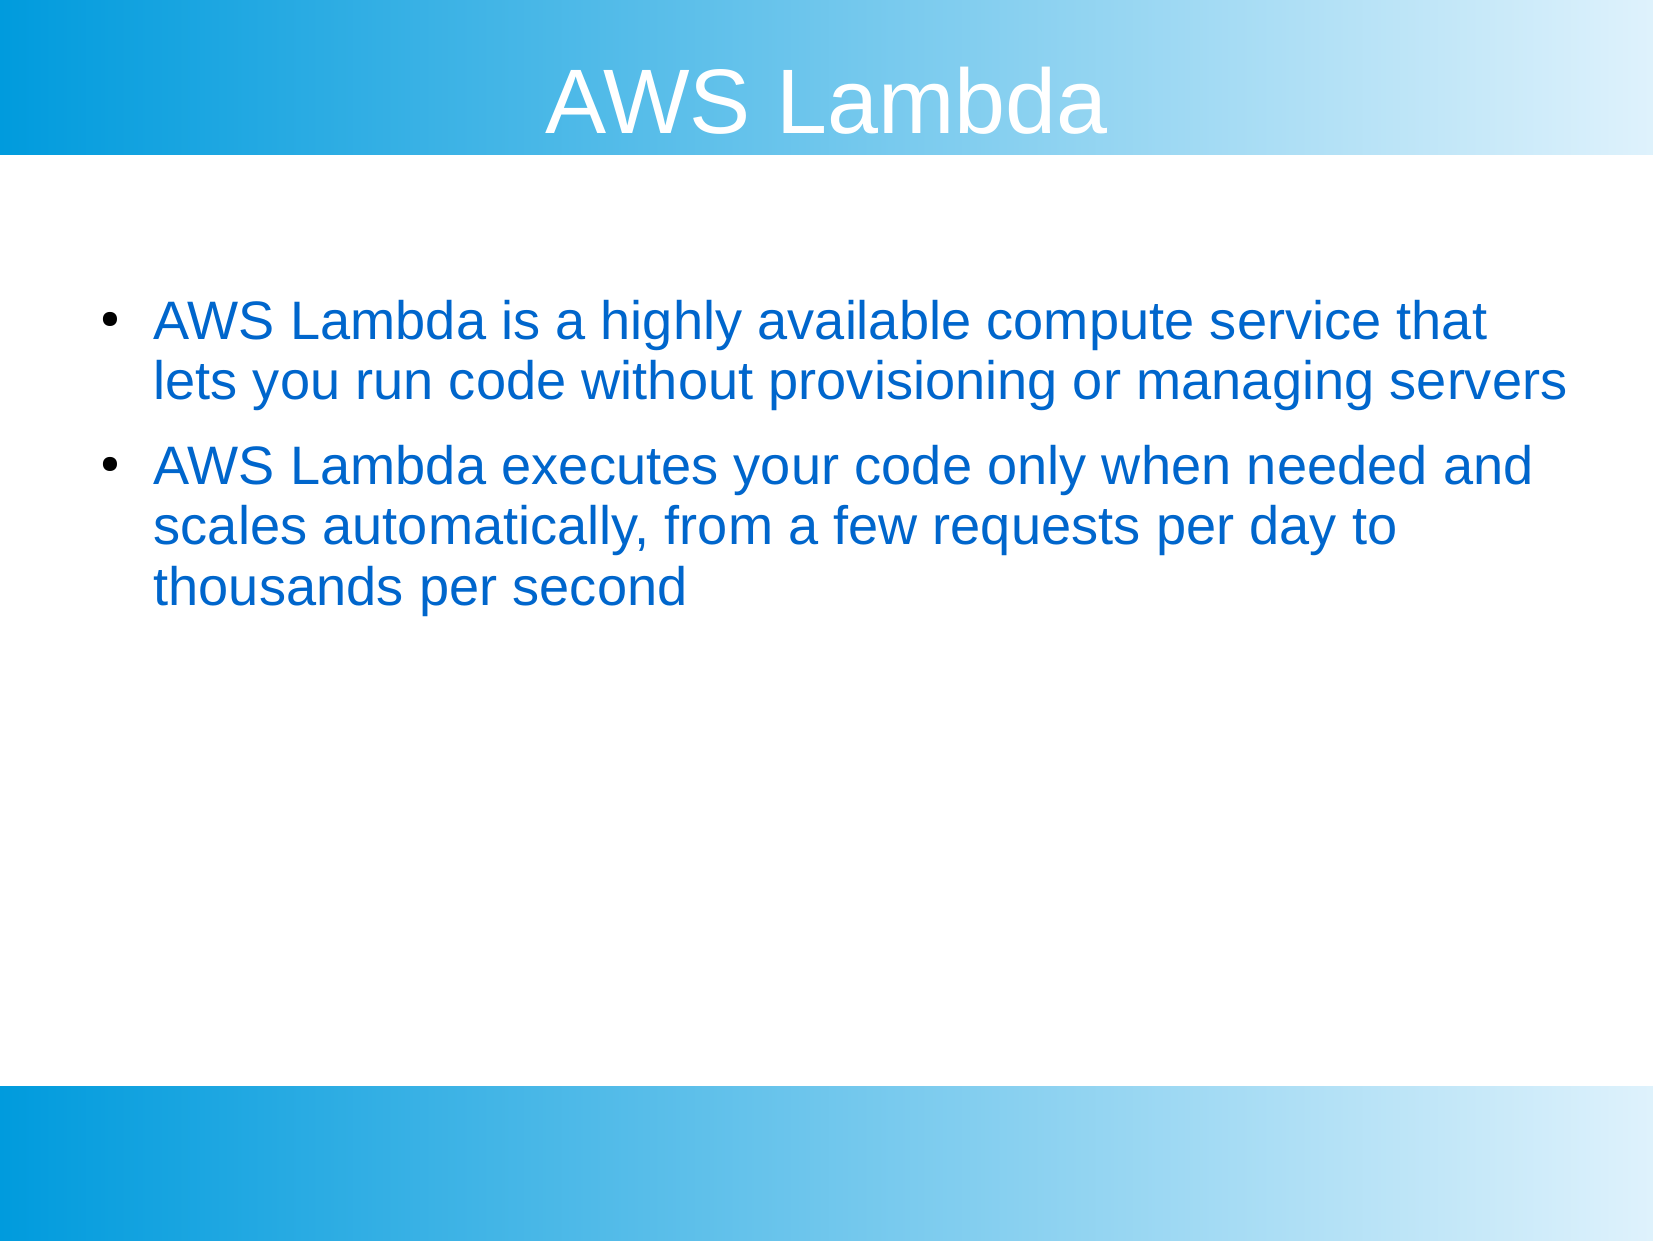

# AWS Lambda
AWS Lambda is a highly available compute service that lets you run code without provisioning or managing servers
AWS Lambda executes your code only when needed and scales automatically, from a few requests per day to thousands per second